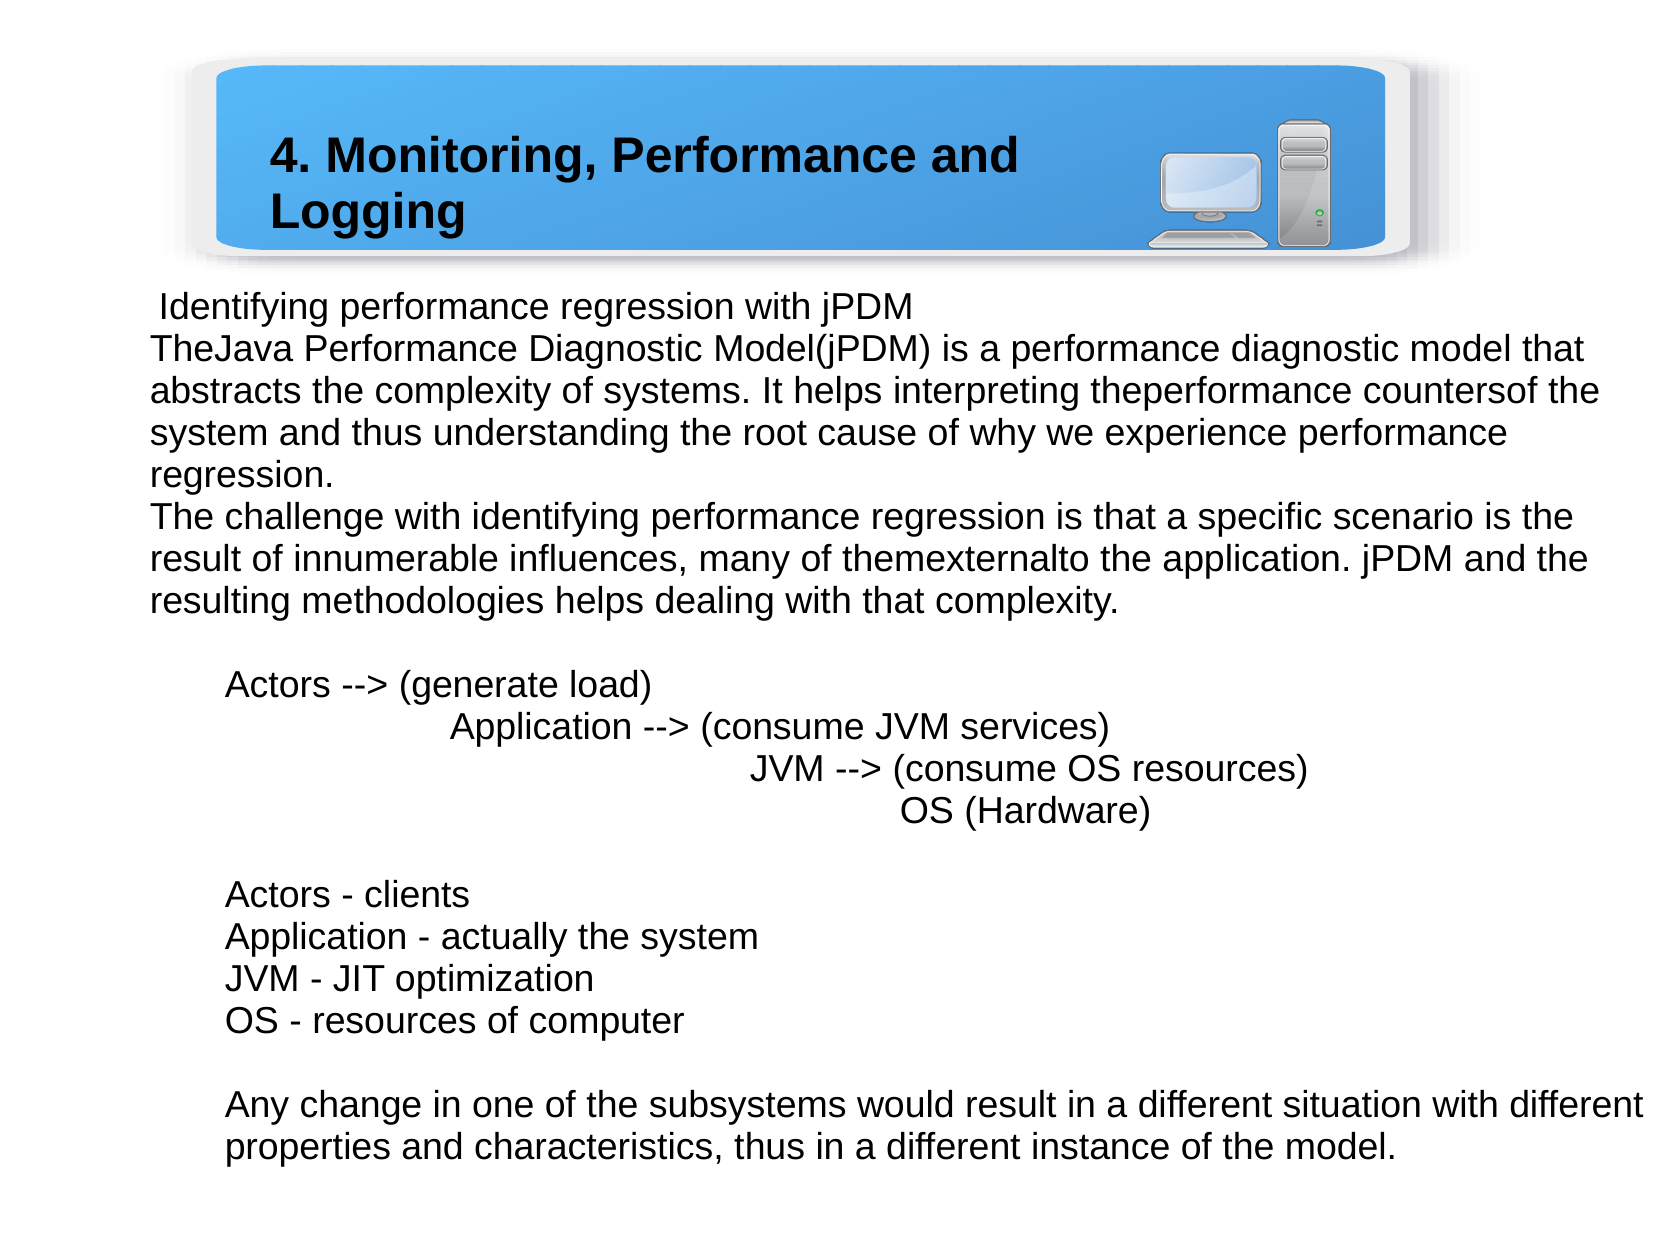

4. Monitoring, Performance and Logging
 Identifying performance regression with jPDM
	TheJava Performance Diagnostic Model(jPDM) is a performance diagnostic model that
	abstracts the complexity of systems. It helps interpreting theperformance countersof the
	system and thus understanding the root cause of why we experience performance
	regression.
	The challenge with identifying performance regression is that a specific scenario is the
	result of innumerable influences, many of themexternalto the application. jPDM and the
	resulting methodologies helps dealing with that complexity.
		Actors --> (generate load)
					Application --> (consume JVM services)
									JVM --> (consume OS resources)
											OS (Hardware)
		Actors - clients
		Application - actually the system
		JVM - JIT optimization
		OS - resources of computer
		Any change in one of the subsystems would result in a different situation with different
		properties and characteristics, thus in a different instance of the model.